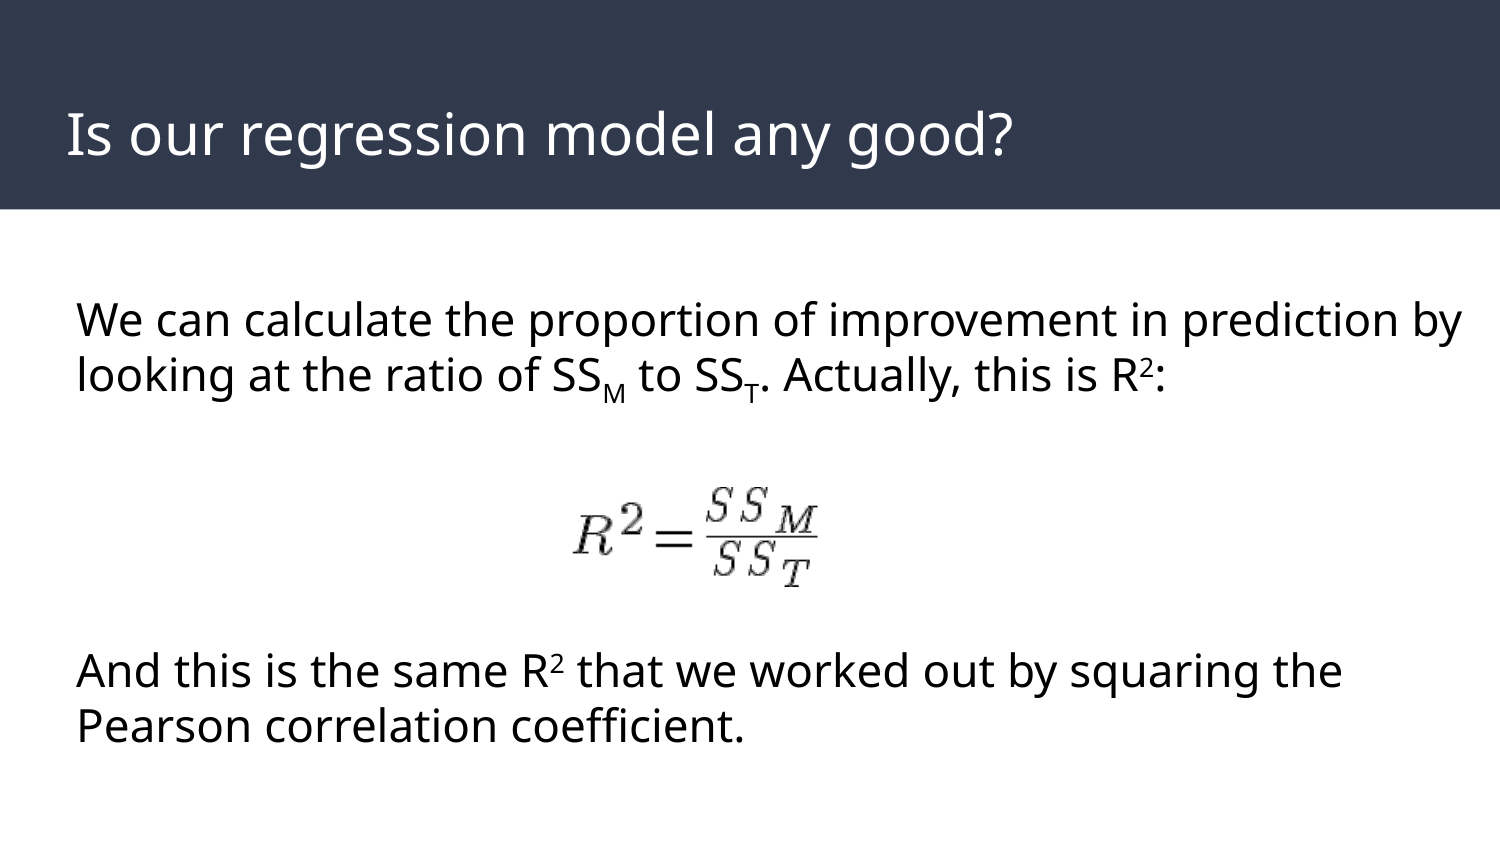

# Is our regression model any good?
We can calculate the proportion of improvement in prediction by looking at the ratio of SSM to SST. Actually, this is R2:
And this is the same R2 that we worked out by squaring the Pearson correlation coefficient.